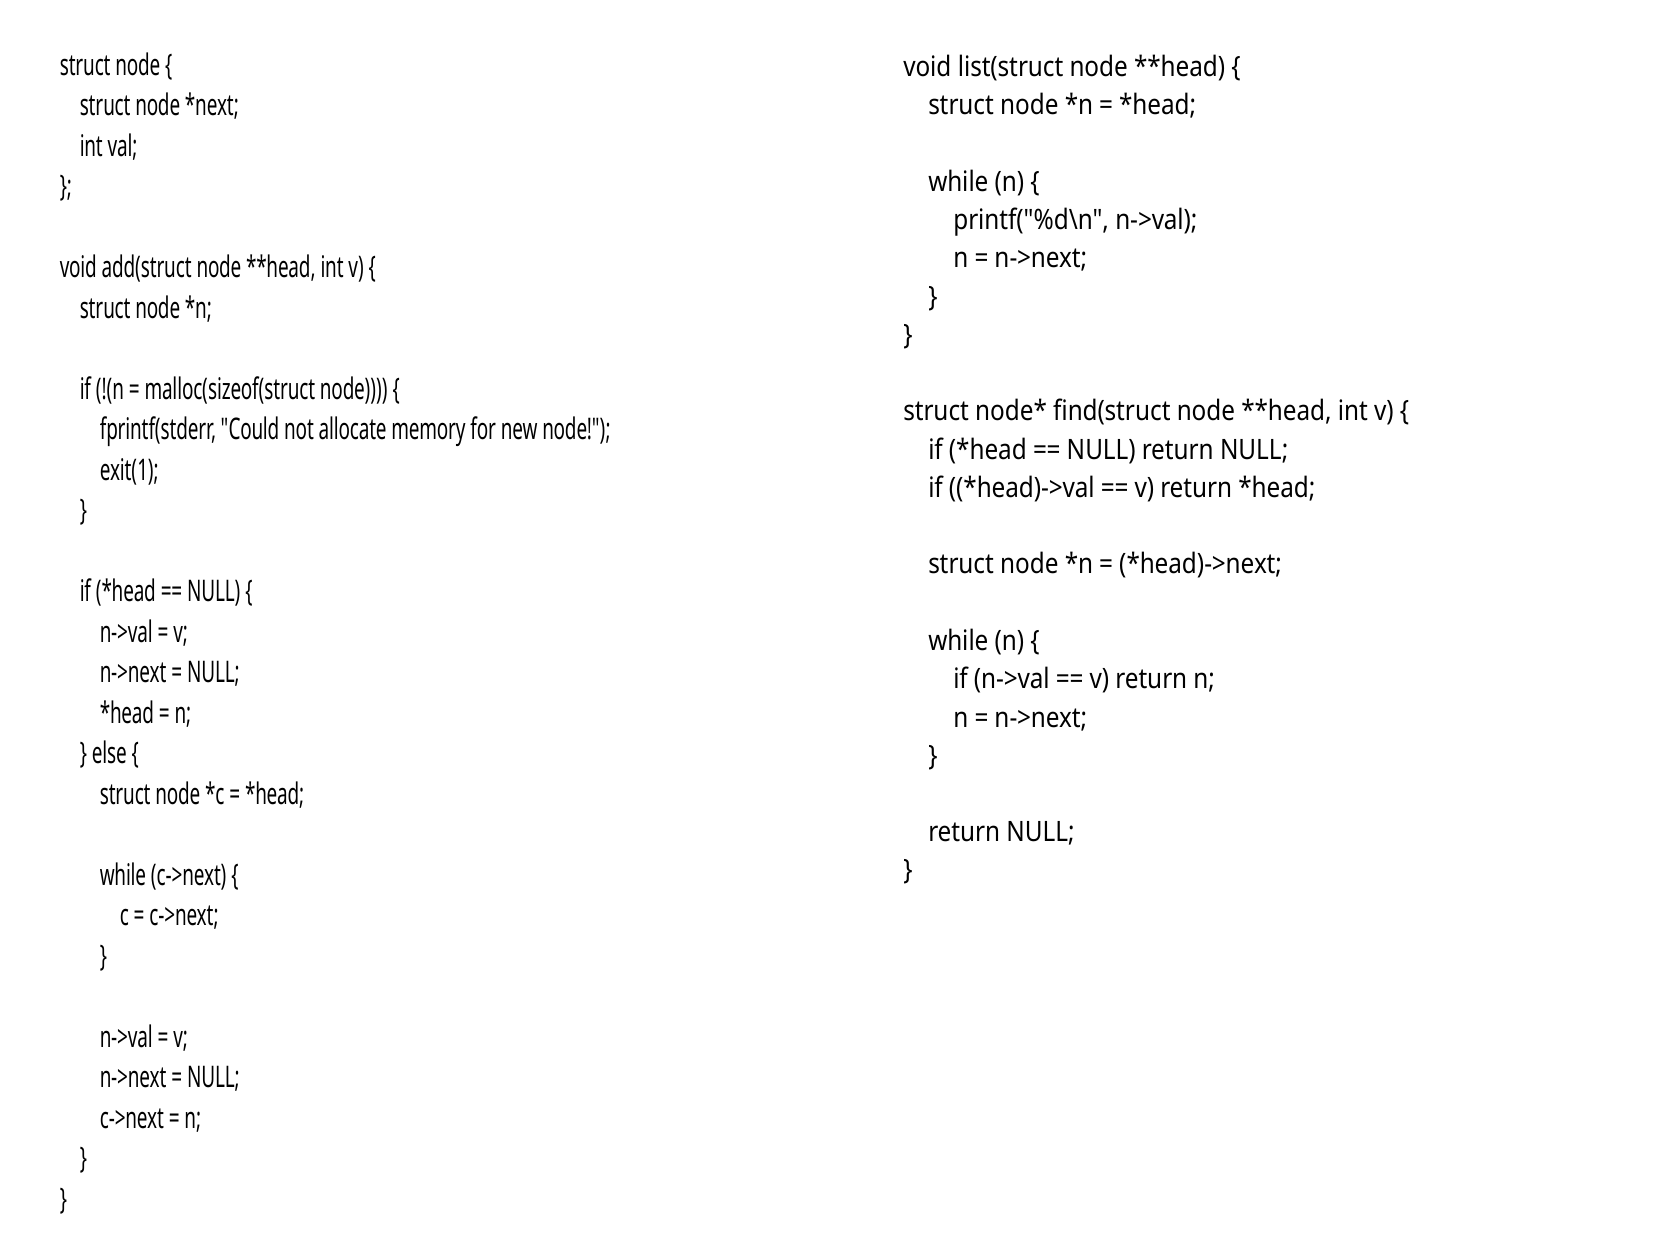

struct node {
 struct node *next;
 int val;
};
void add(struct node **head, int v) {
 struct node *n;
 if (!(n = malloc(sizeof(struct node)))) {
 fprintf(stderr, "Could not allocate memory for new node!");
 exit(1);
 }
 if (*head == NULL) {
 n->val = v;
 n->next = NULL;
 *head = n;
 } else {
 struct node *c = *head;
 while (c->next) {
 c = c->next;
 }
 n->val = v;
 n->next = NULL;
 c->next = n;
 }
}
void list(struct node **head) {
 struct node *n = *head;
 while (n) {
 printf("%d\n", n->val);
 n = n->next;
 }
}
struct node* find(struct node **head, int v) {
 if (*head == NULL) return NULL;
 if ((*head)->val == v) return *head;
 struct node *n = (*head)->next;
 while (n) {
 if (n->val == v) return n;
 n = n->next;
 }
 return NULL;
}